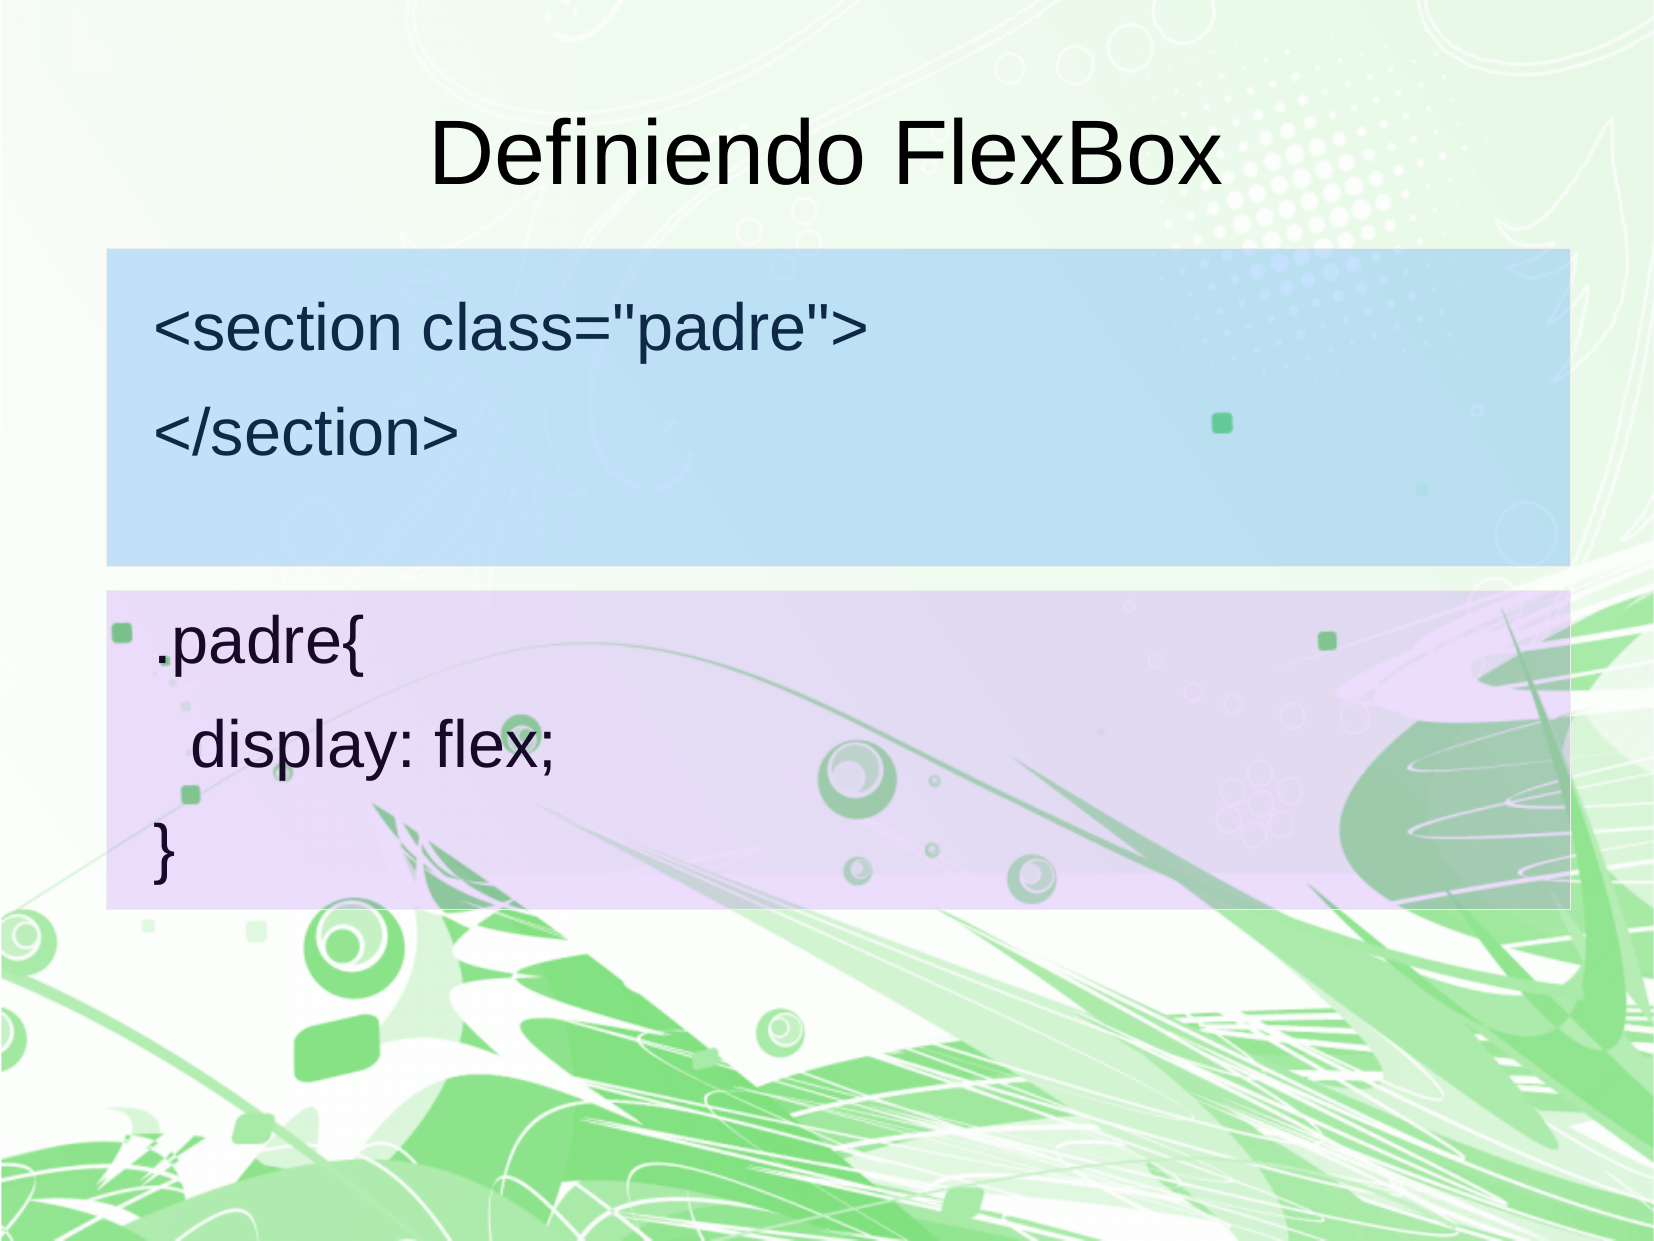

# Definiendo FlexBox
<section class="padre">
</section>
.padre{
 display: flex;
}